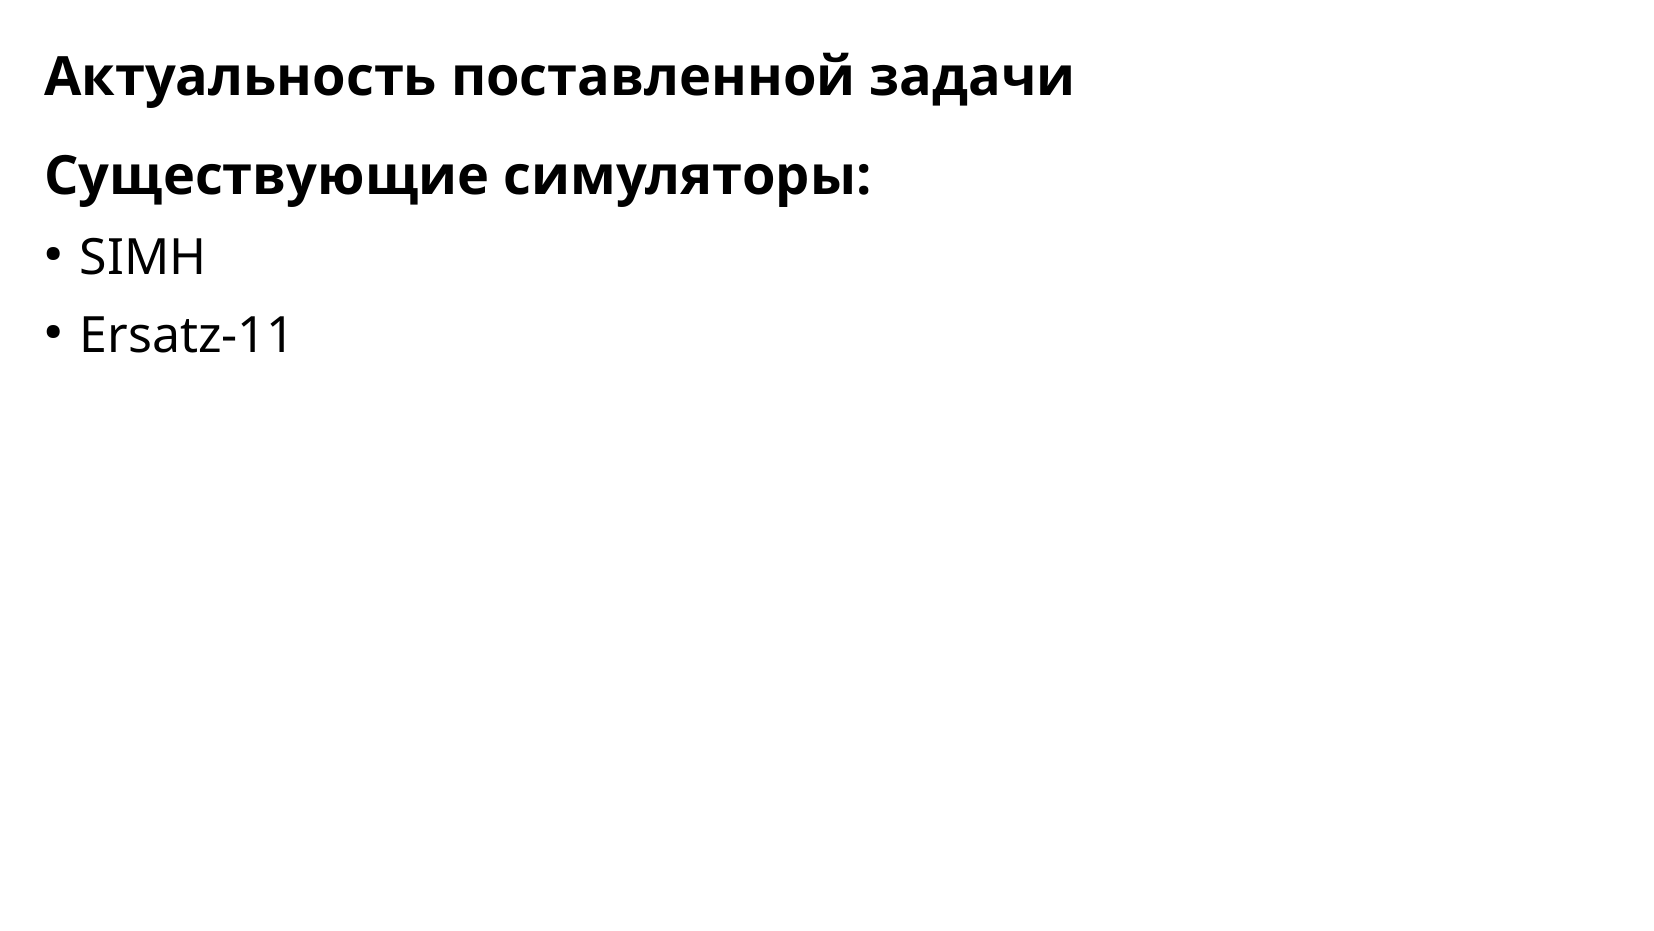

Актуальность поставленной задачи
Существующие симуляторы:
SIMH
Ersatz-11